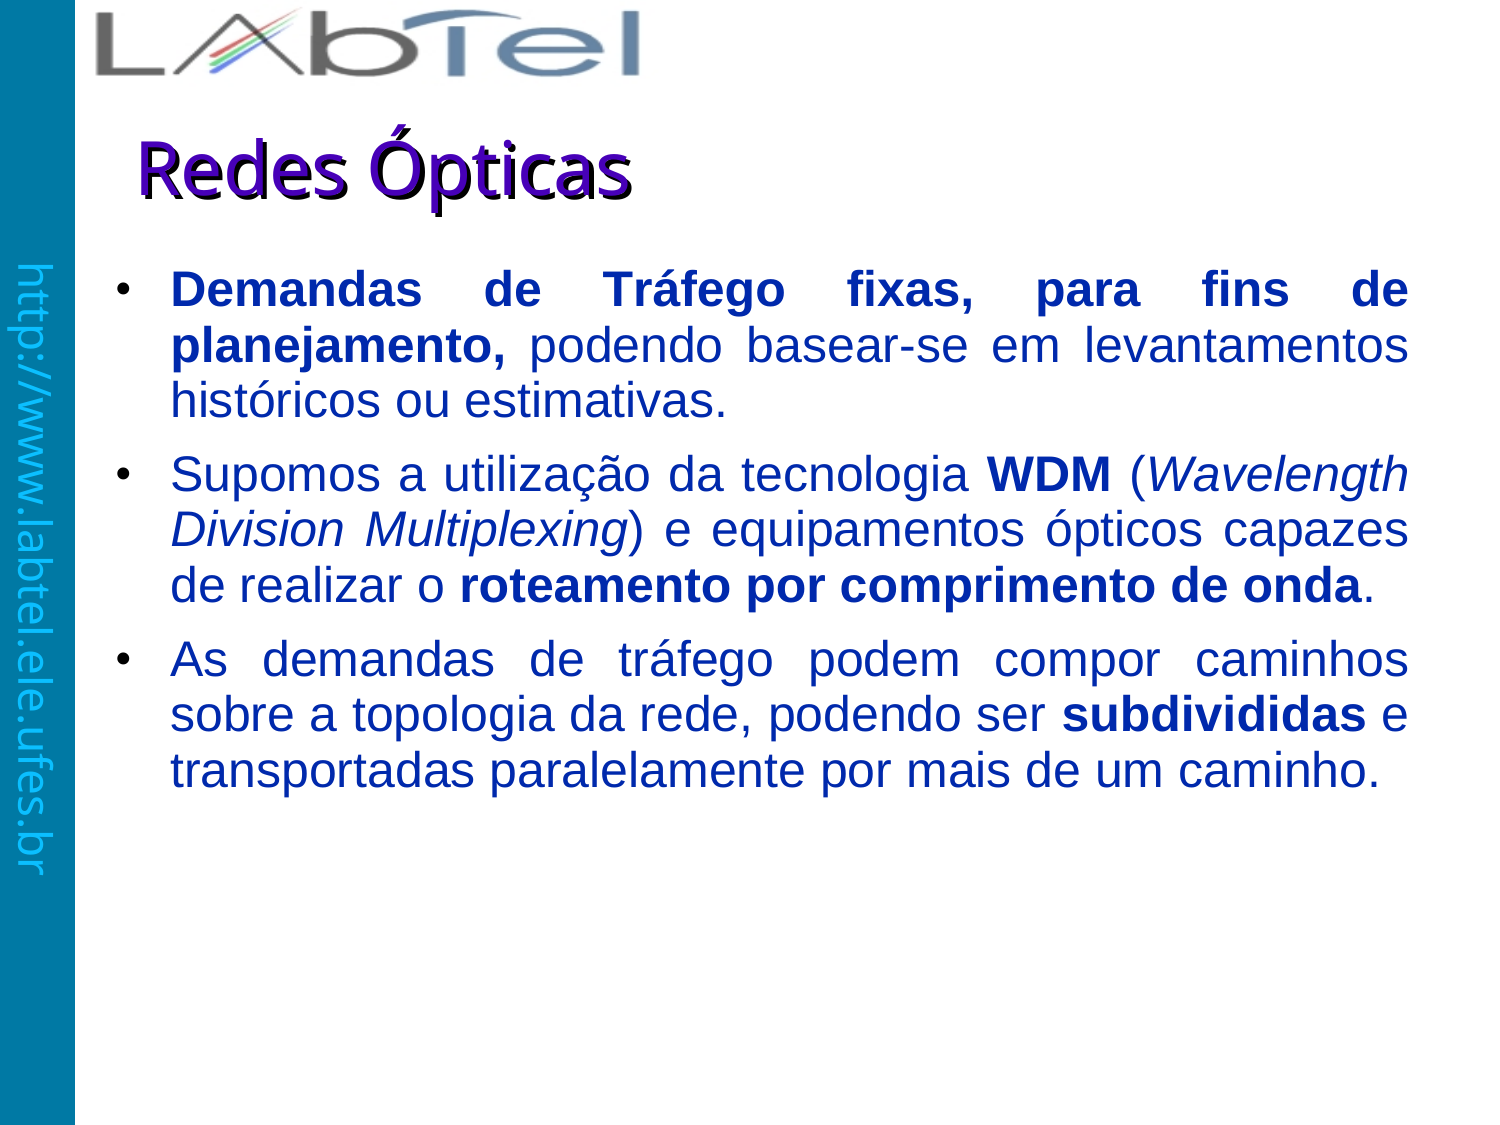

# Redes Ópticas
Demandas de Tráfego fixas, para fins de planejamento, podendo basear-se em levantamentos históricos ou estimativas.
Supomos a utilização da tecnologia WDM (Wavelength Division Multiplexing) e equipamentos ópticos capazes de realizar o roteamento por comprimento de onda.
As demandas de tráfego podem compor caminhos sobre a topologia da rede, podendo ser subdivididas e transportadas paralelamente por mais de um caminho.